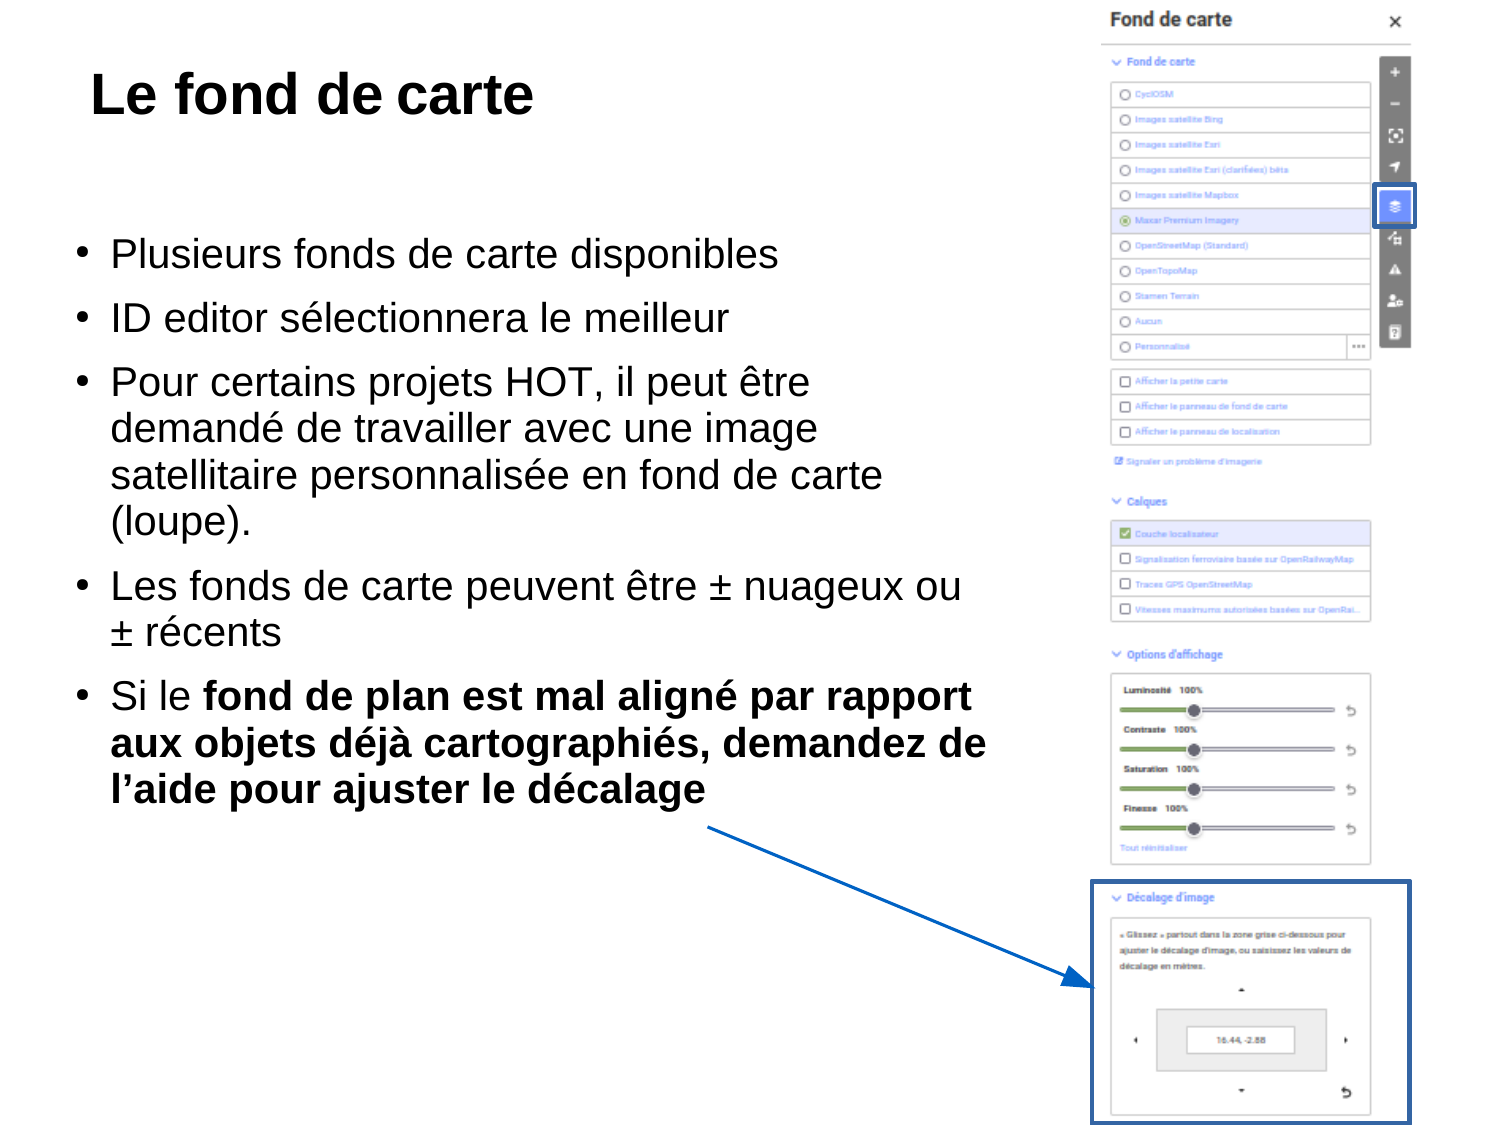

# Le fond de carte
Plusieurs fonds de carte disponibles
ID editor sélectionnera le meilleur
Pour certains projets HOT, il peut être demandé de travailler avec une image satellitaire personnalisée en fond de carte (loupe).
Les fonds de carte peuvent être ± nuageux ou ± récents
Si le fond de plan est mal aligné par rapport aux objets déjà cartographiés, demandez de l’aide pour ajuster le décalage